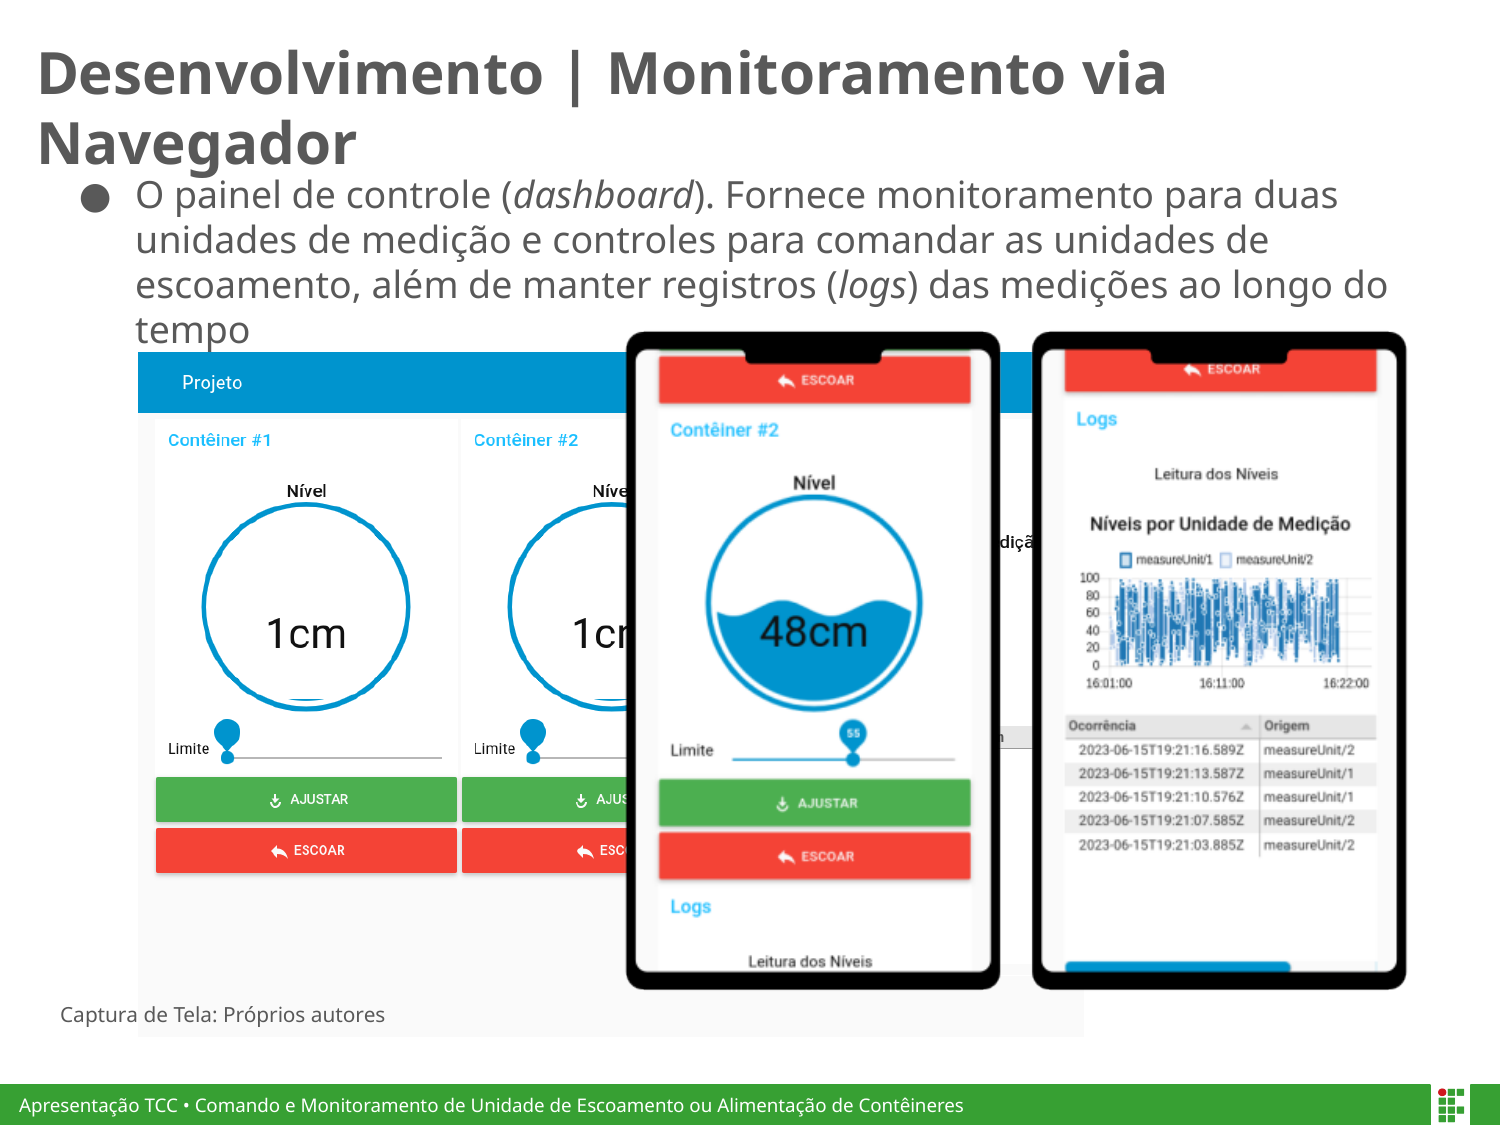

Desenvolvimento | Monitoramento via Navegador
O painel de controle (dashboard). Fornece monitoramento para duas unidades de medição e controles para comandar as unidades de escoamento, além de manter registros (logs) das medições ao longo do tempo
Captura de Tela: Próprios autores
Apresentação TCC • Comando e Monitoramento de Unidade de Escoamento ou Alimentação de Contêineres